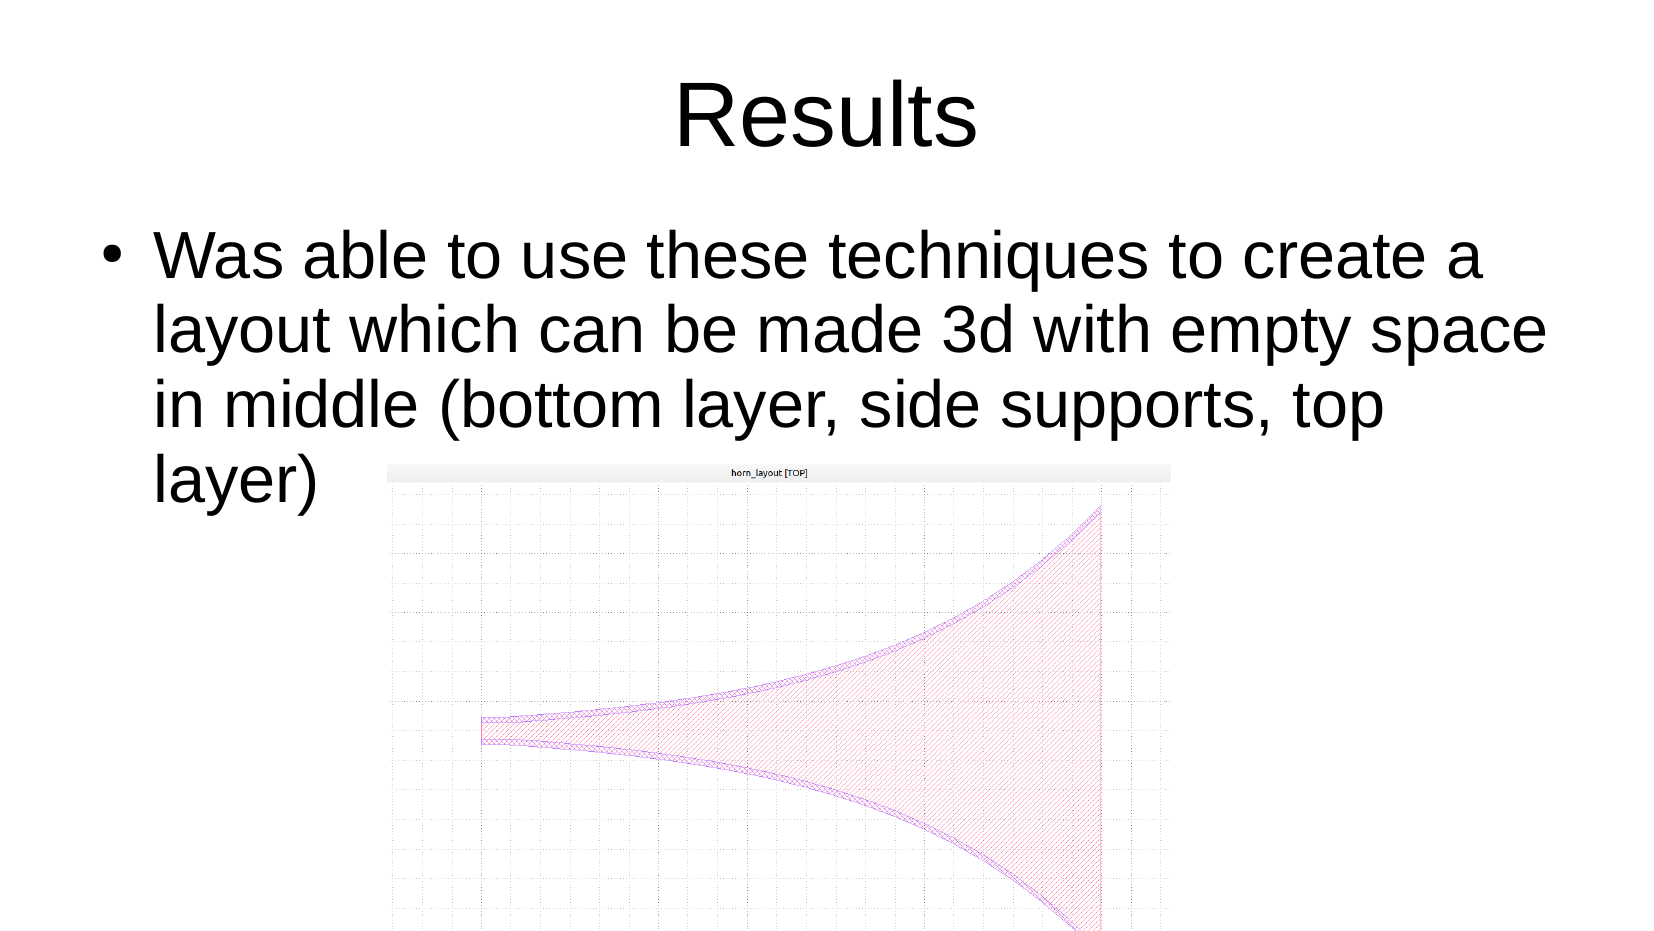

Results
# Was able to use these techniques to create a layout which can be made 3d with empty space in middle (bottom layer, side supports, top layer)